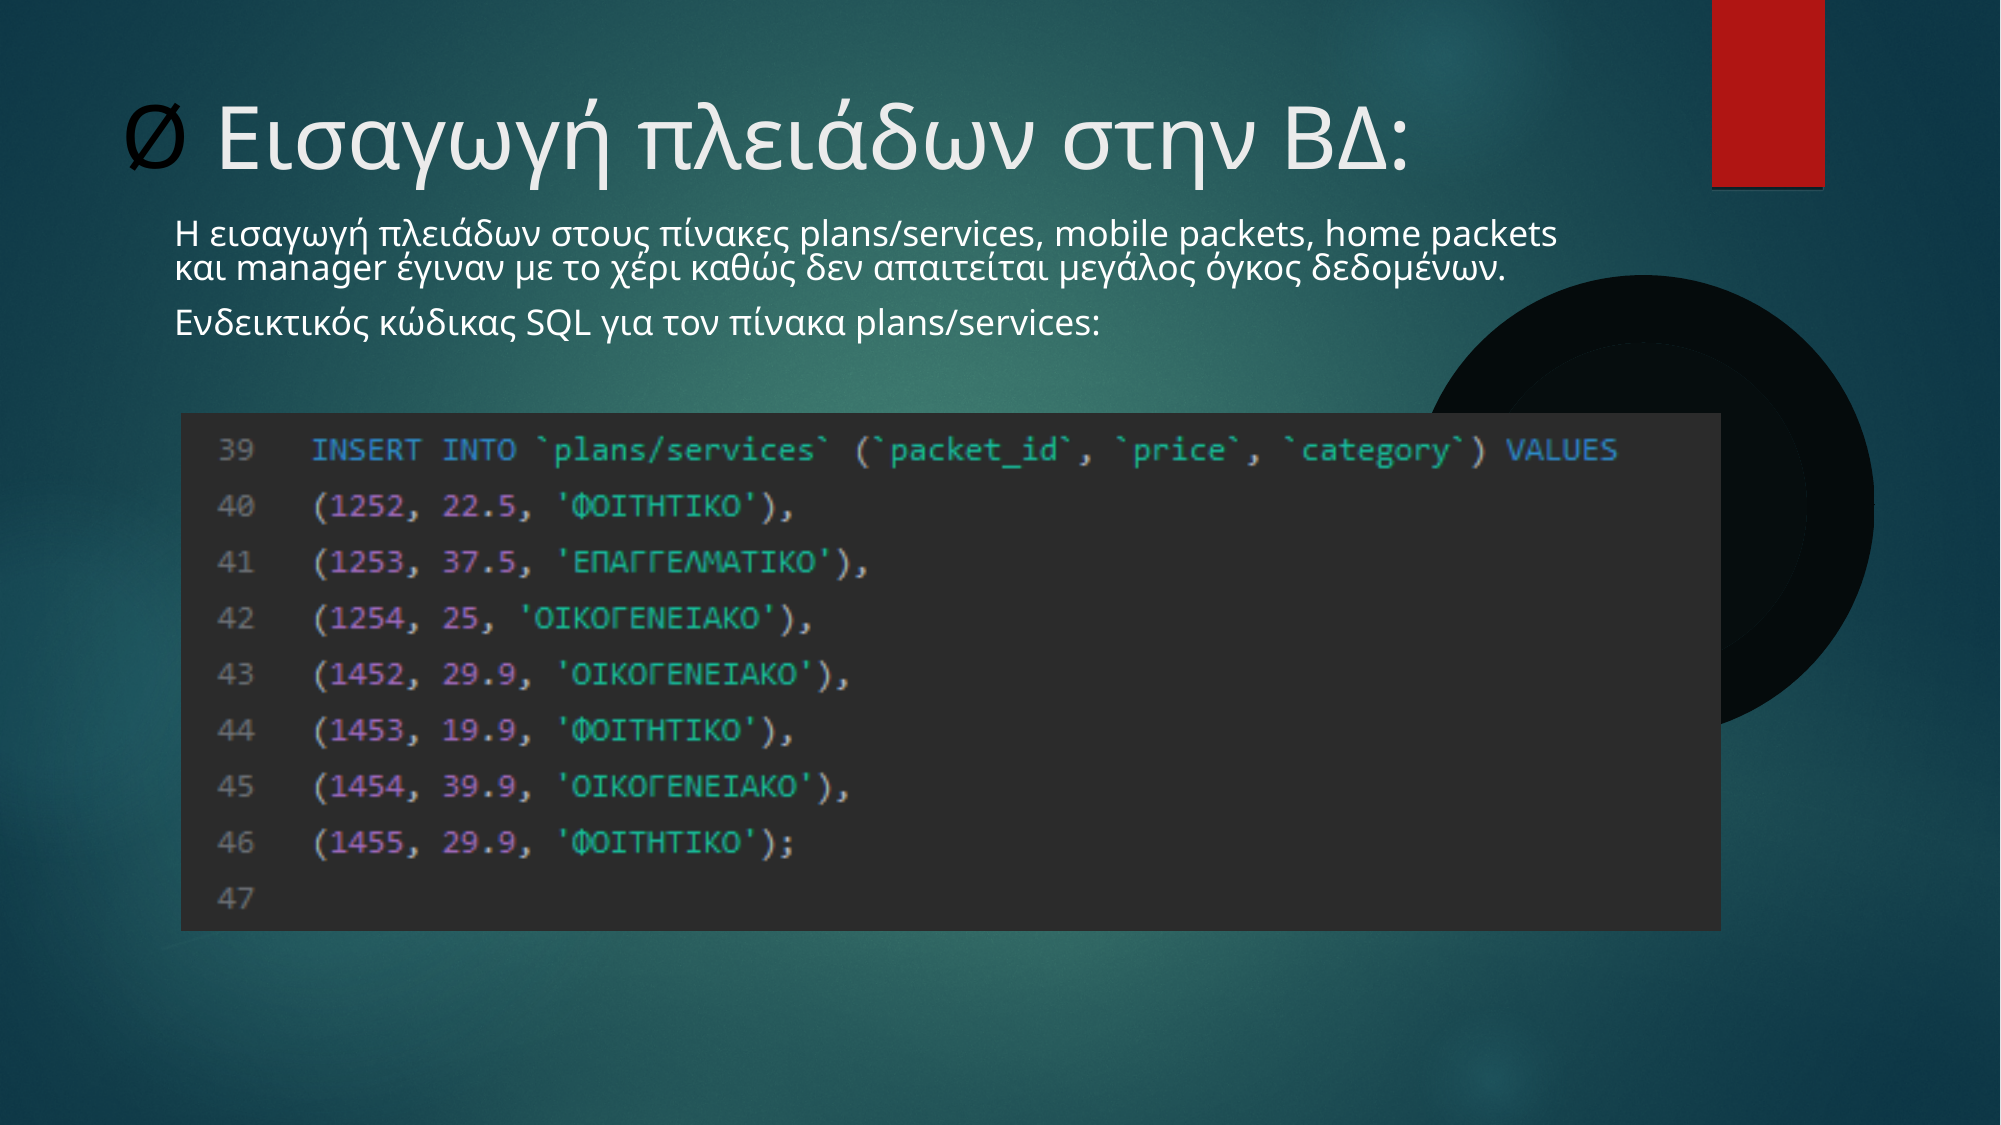

# Εισαγωγή πλειάδων στην ΒΔ:
Η εισαγωγή πλειάδων στους πίνακες plans/services, mobile packets, home packets και manager έγιναν με το χέρι καθώς δεν απαιτείται μεγάλος όγκος δεδομένων.
Ενδεικτικός κώδικας SQL για τον πίνακα plans/services: